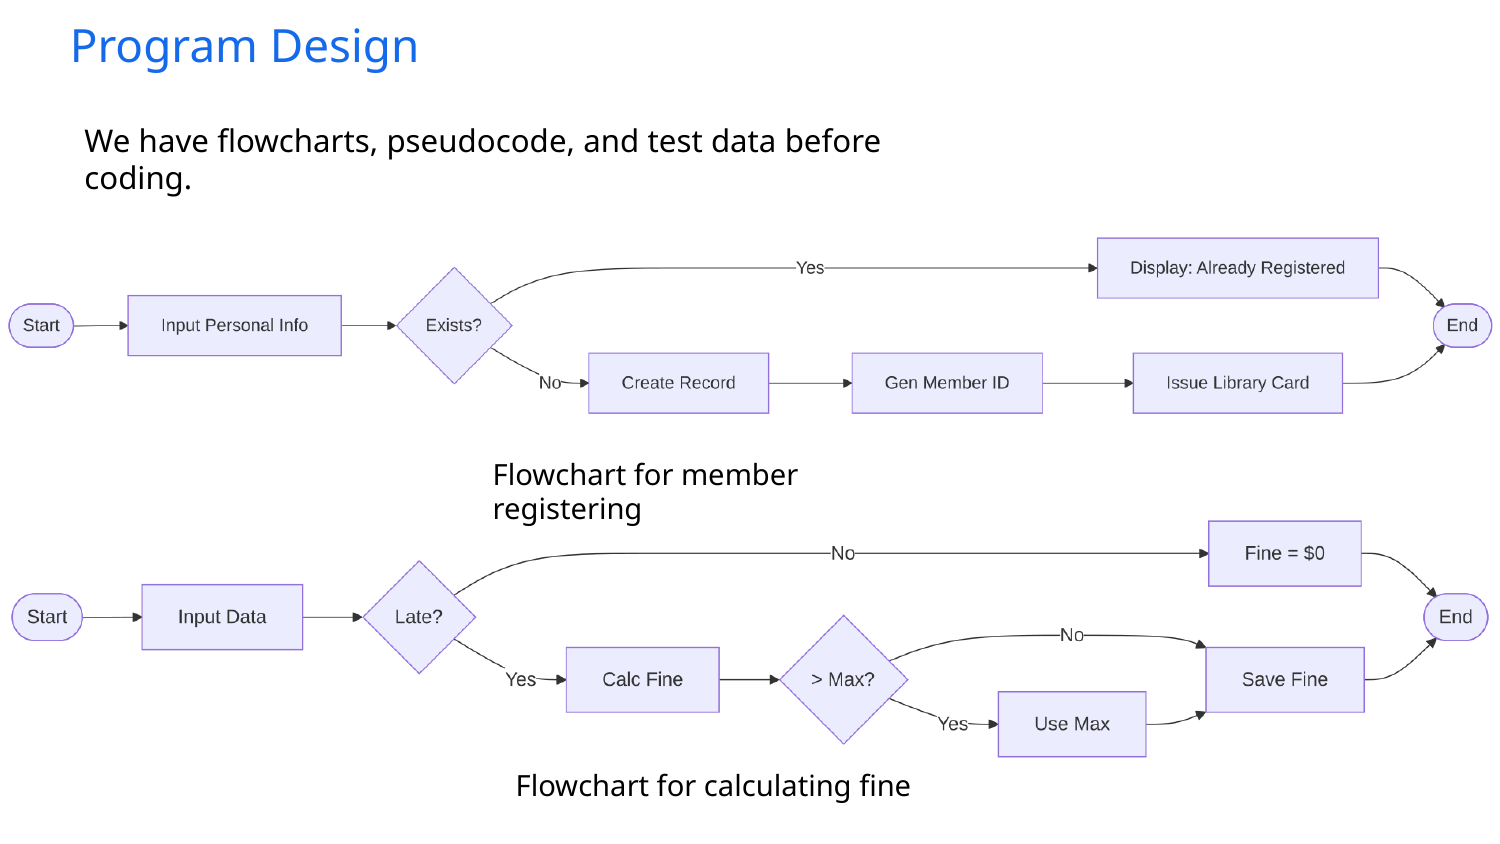

# Program Design
We have flowcharts, pseudocode, and test data before coding.
Flowchart for member registering
Flowchart for calculating fine